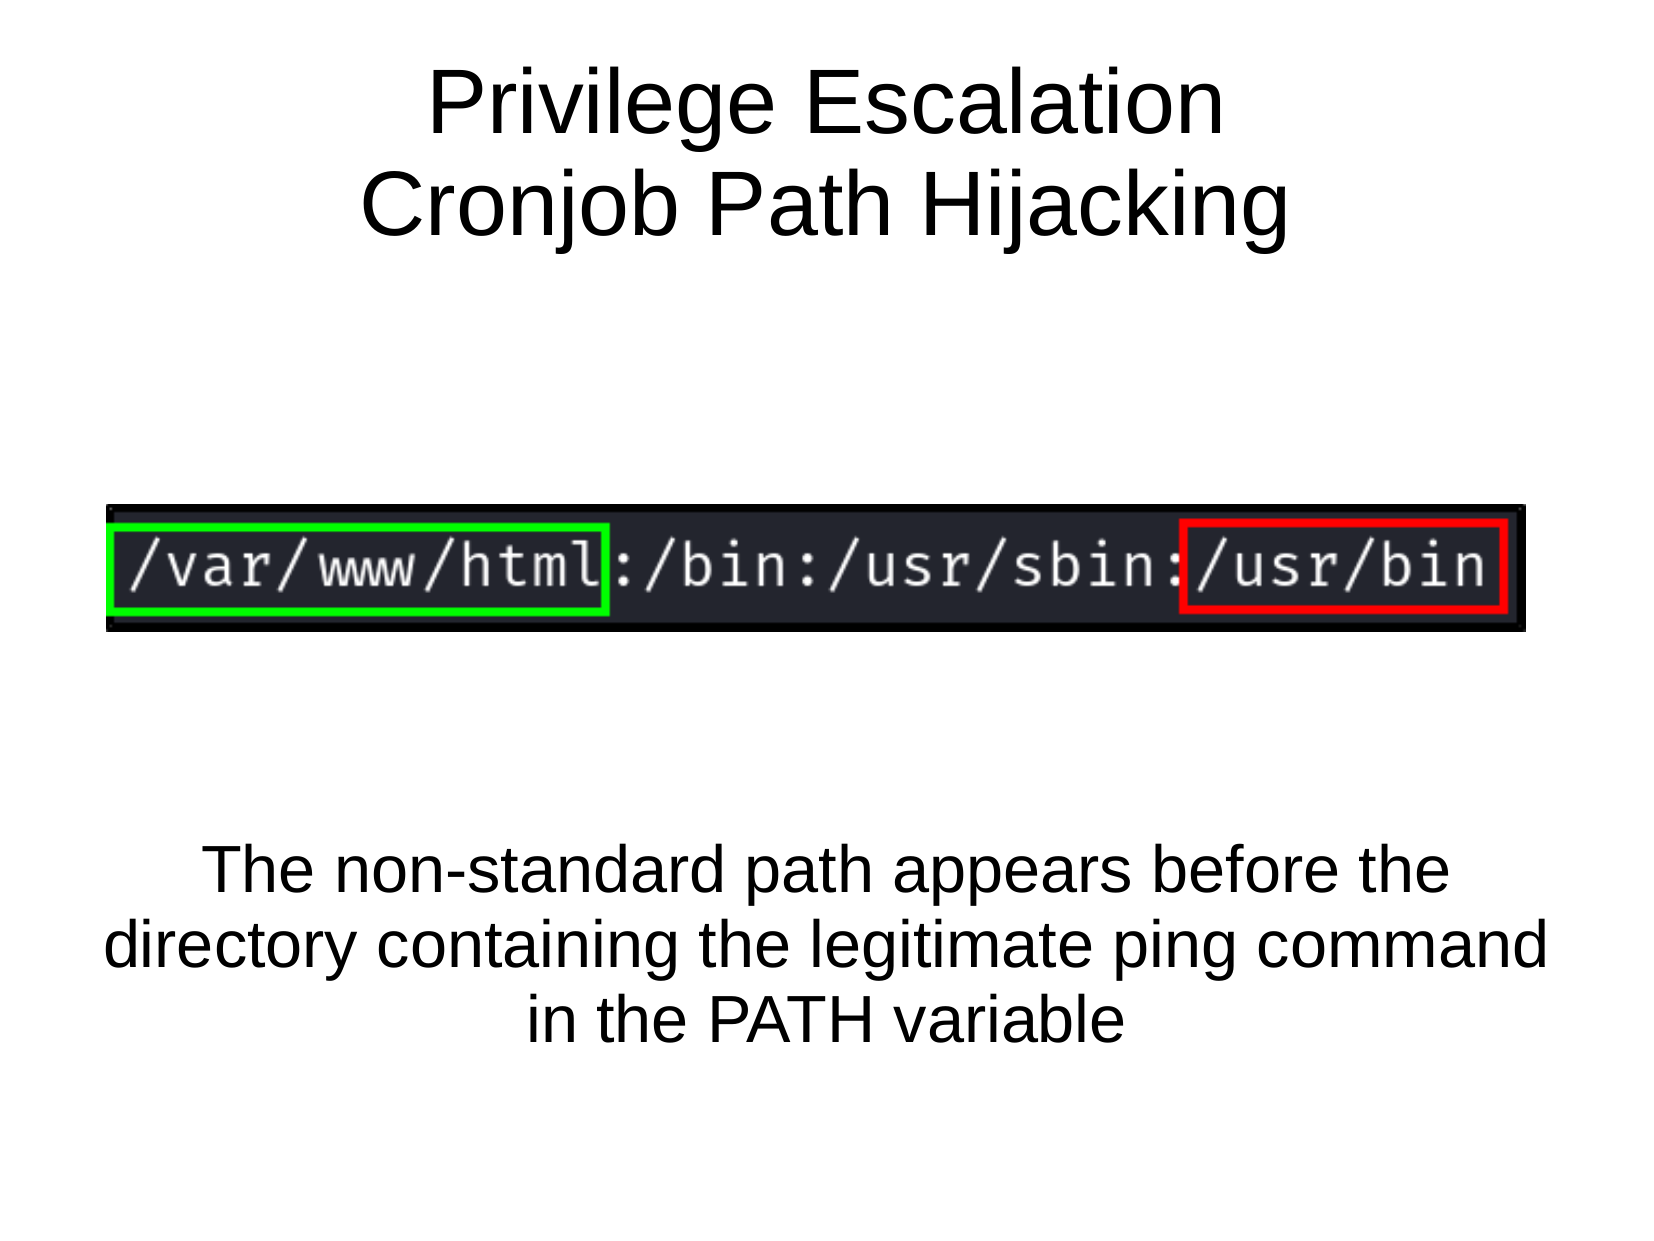

# Privilege Escalation Cronjob Path Hijacking
The non-standard path appears before the directory containing the legitimate ping command in the PATH variable